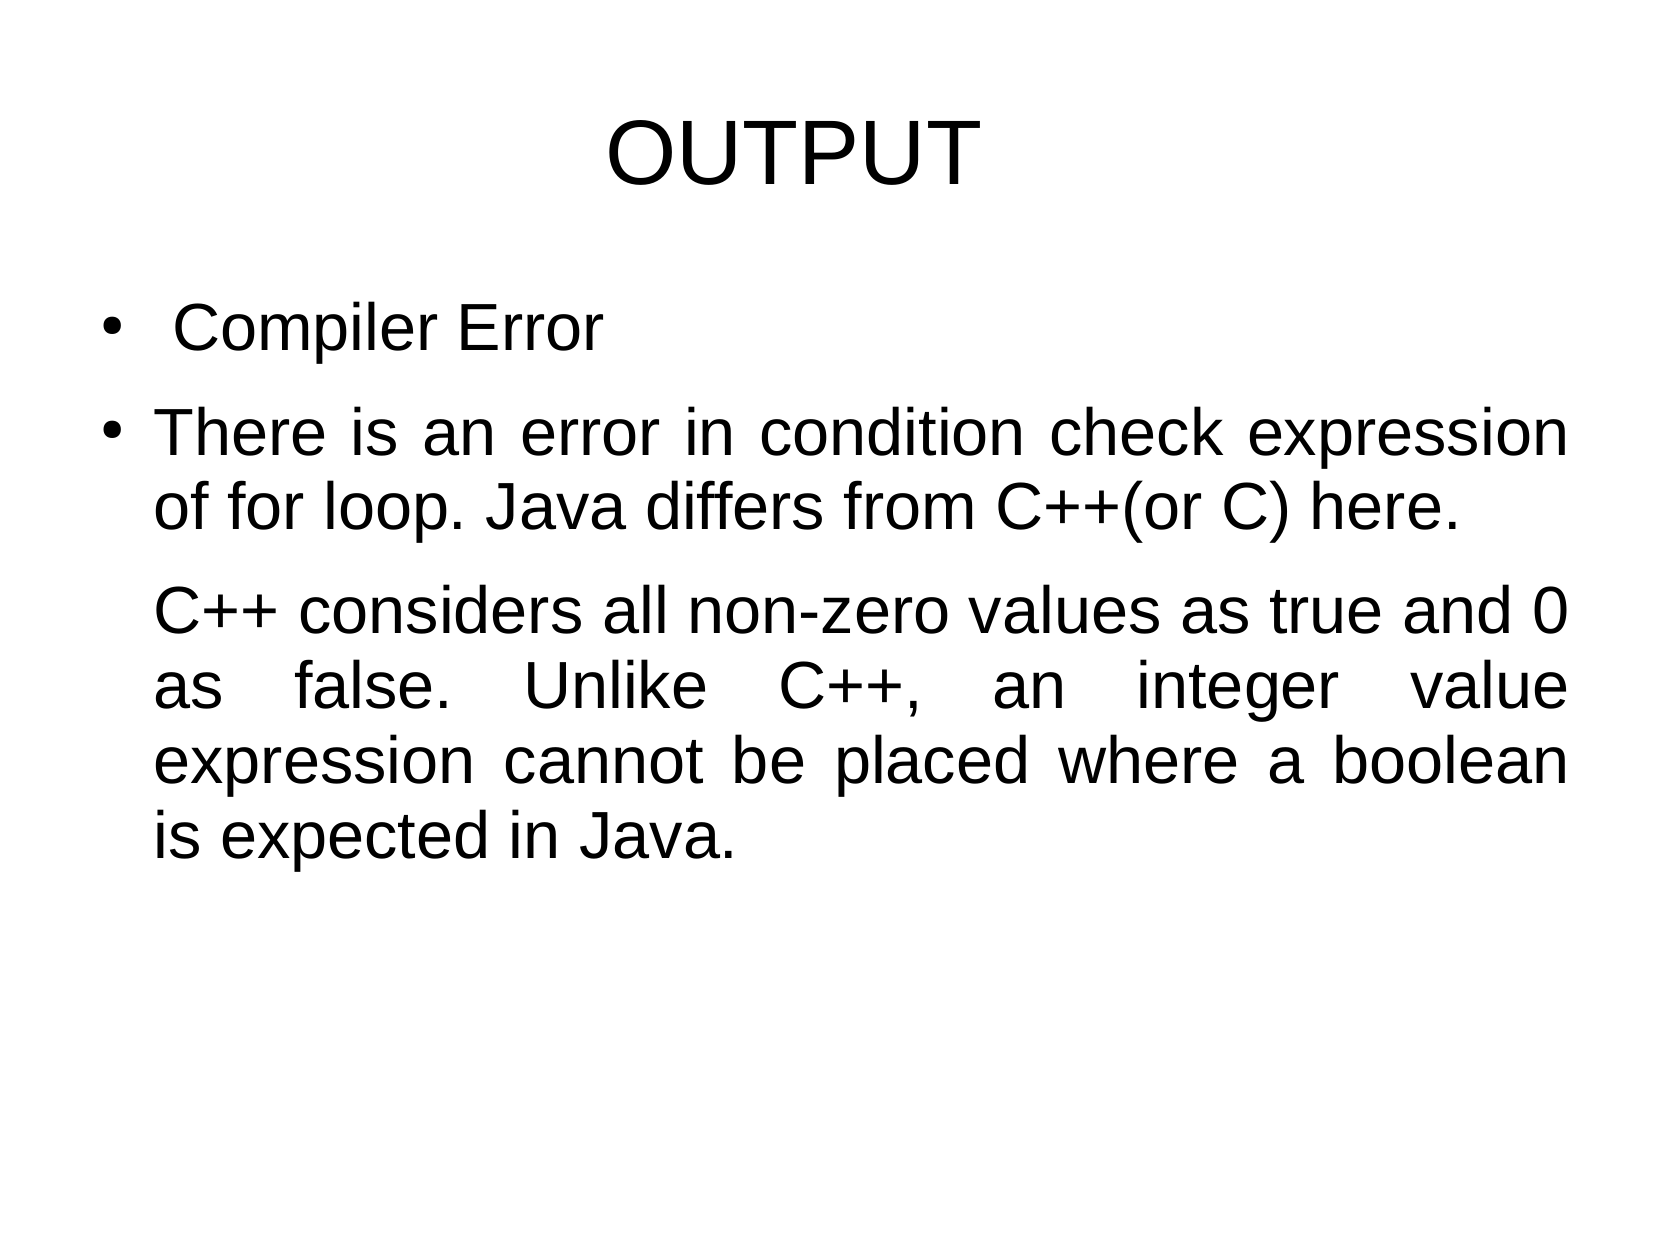

# OUTPUT
 Compiler Error
There is an error in condition check expression of for loop. Java differs from C++(or C) here.
C++ considers all non-zero values as true and 0 as false. Unlike C++, an integer value expression cannot be placed where a boolean is expected in Java.